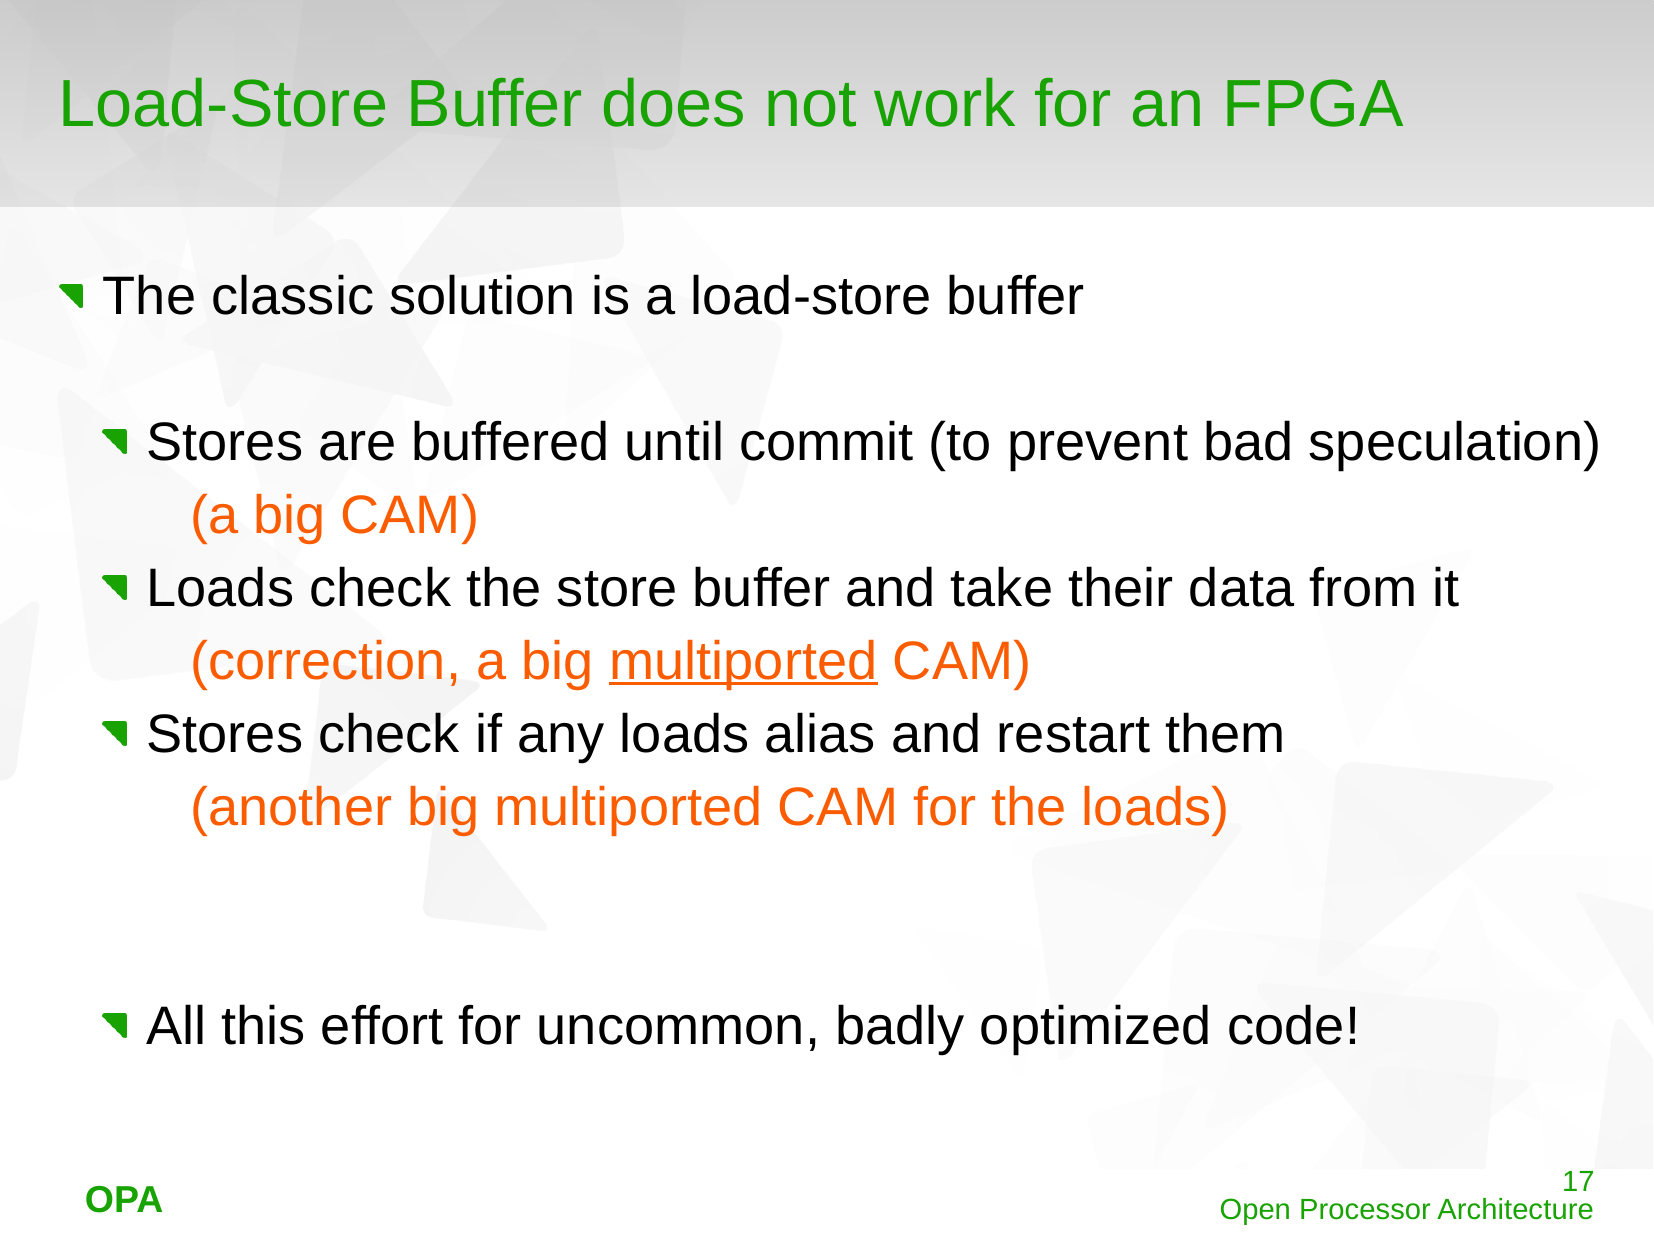

# Load-Store Buffer does not work for an FPGA
The classic solution is a load-store buffer
Stores are buffered until commit (to prevent bad speculation)
(a big CAM)
Loads check the store buffer and take their data from it
(correction, a big multiported CAM)
Stores check if any loads alias and restart them
(another big multiported CAM for the loads)
All this effort for uncommon, badly optimized code!
17
Open Processor Architecture